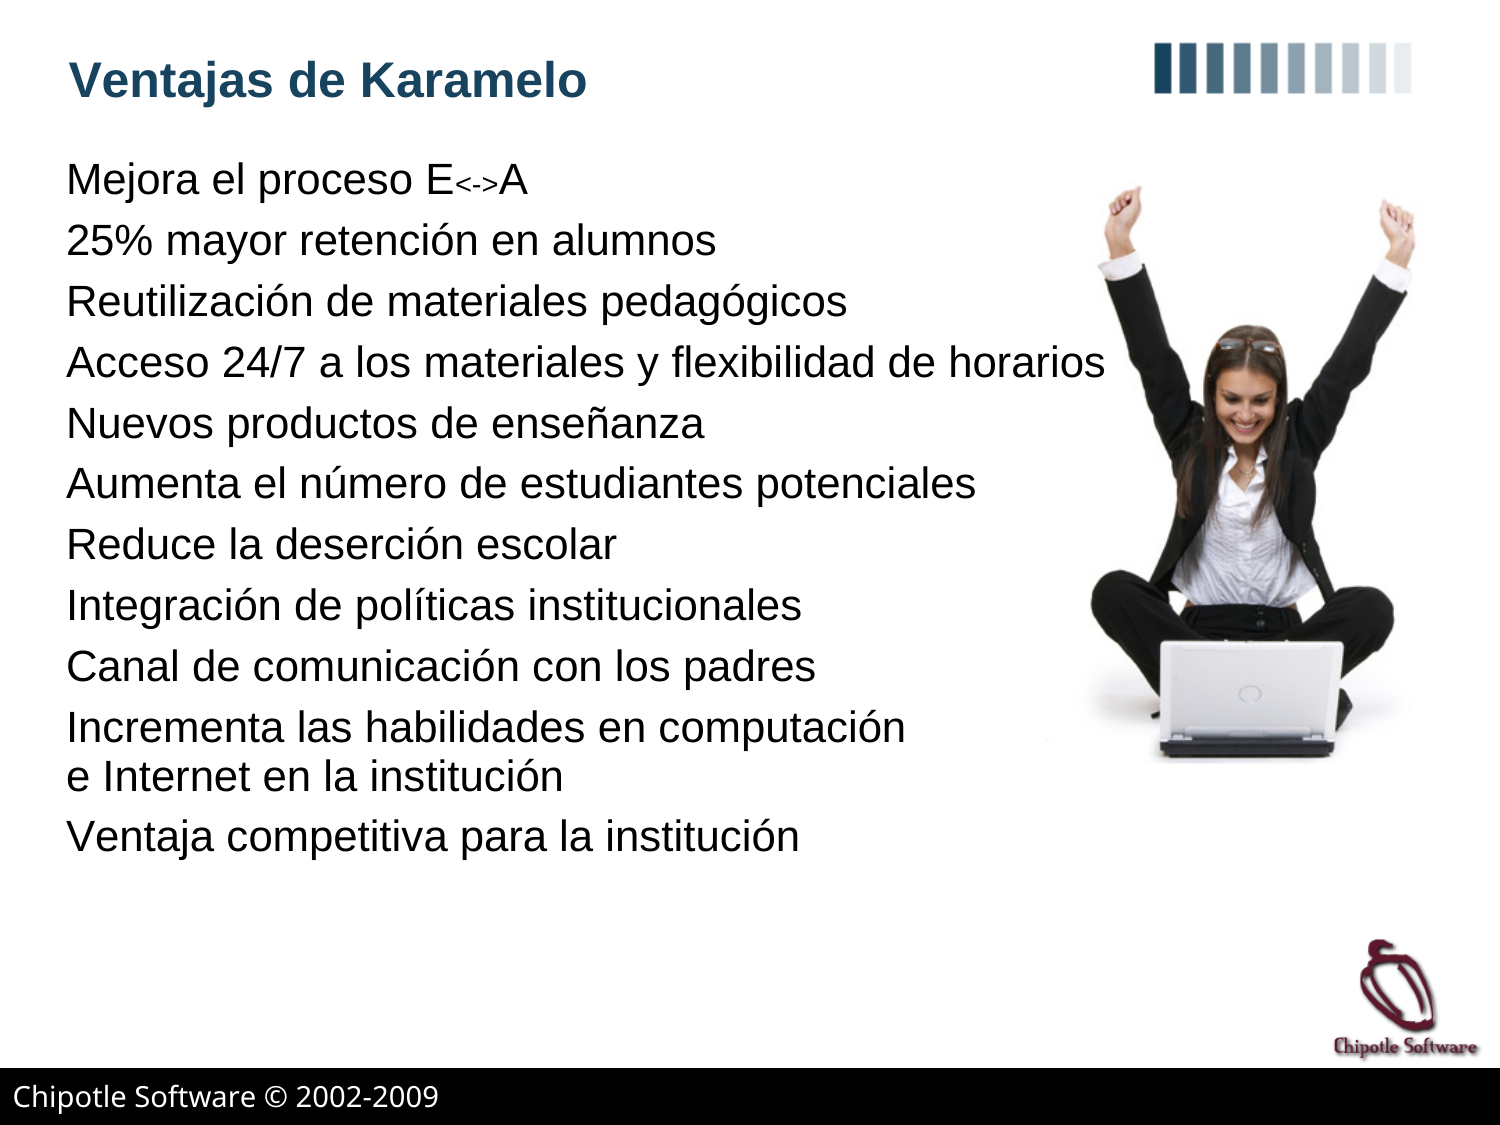

# Ventajas de Karamelo
Mejora el proceso E<->A
25% mayor retención en alumnos
Reutilización de materiales pedagógicos
Acceso 24/7 a los materiales y flexibilidad de horarios
Nuevos productos de enseñanza
Aumenta el número de estudiantes potenciales
Reduce la deserción escolar
Integración de políticas institucionales
Canal de comunicación con los padres
Incrementa las habilidades en computación
e Internet en la institución
Ventaja competitiva para la institución